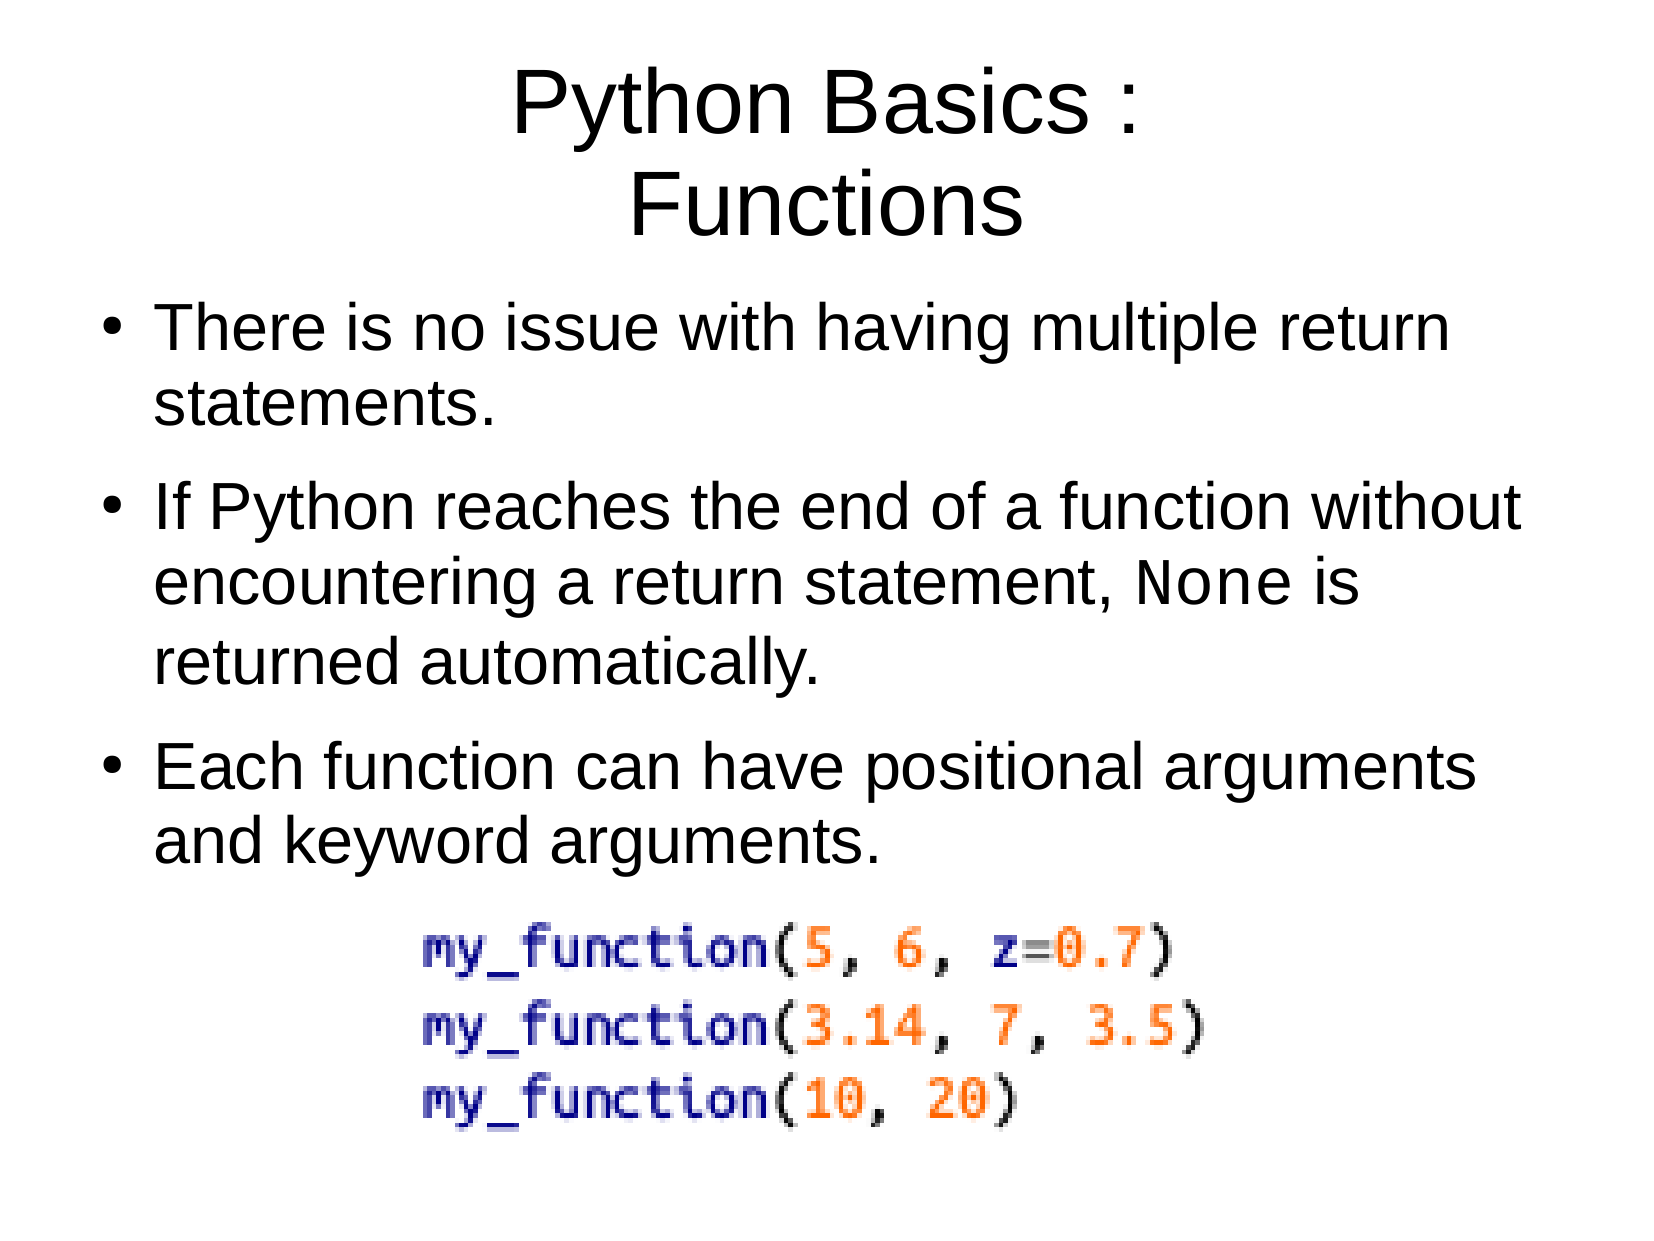

# Python Basics : Functions
There is no issue with having multiple return statements.
If Python reaches the end of a function without encountering a return statement, None is returned automatically.
Each function can have positional arguments and keyword arguments.